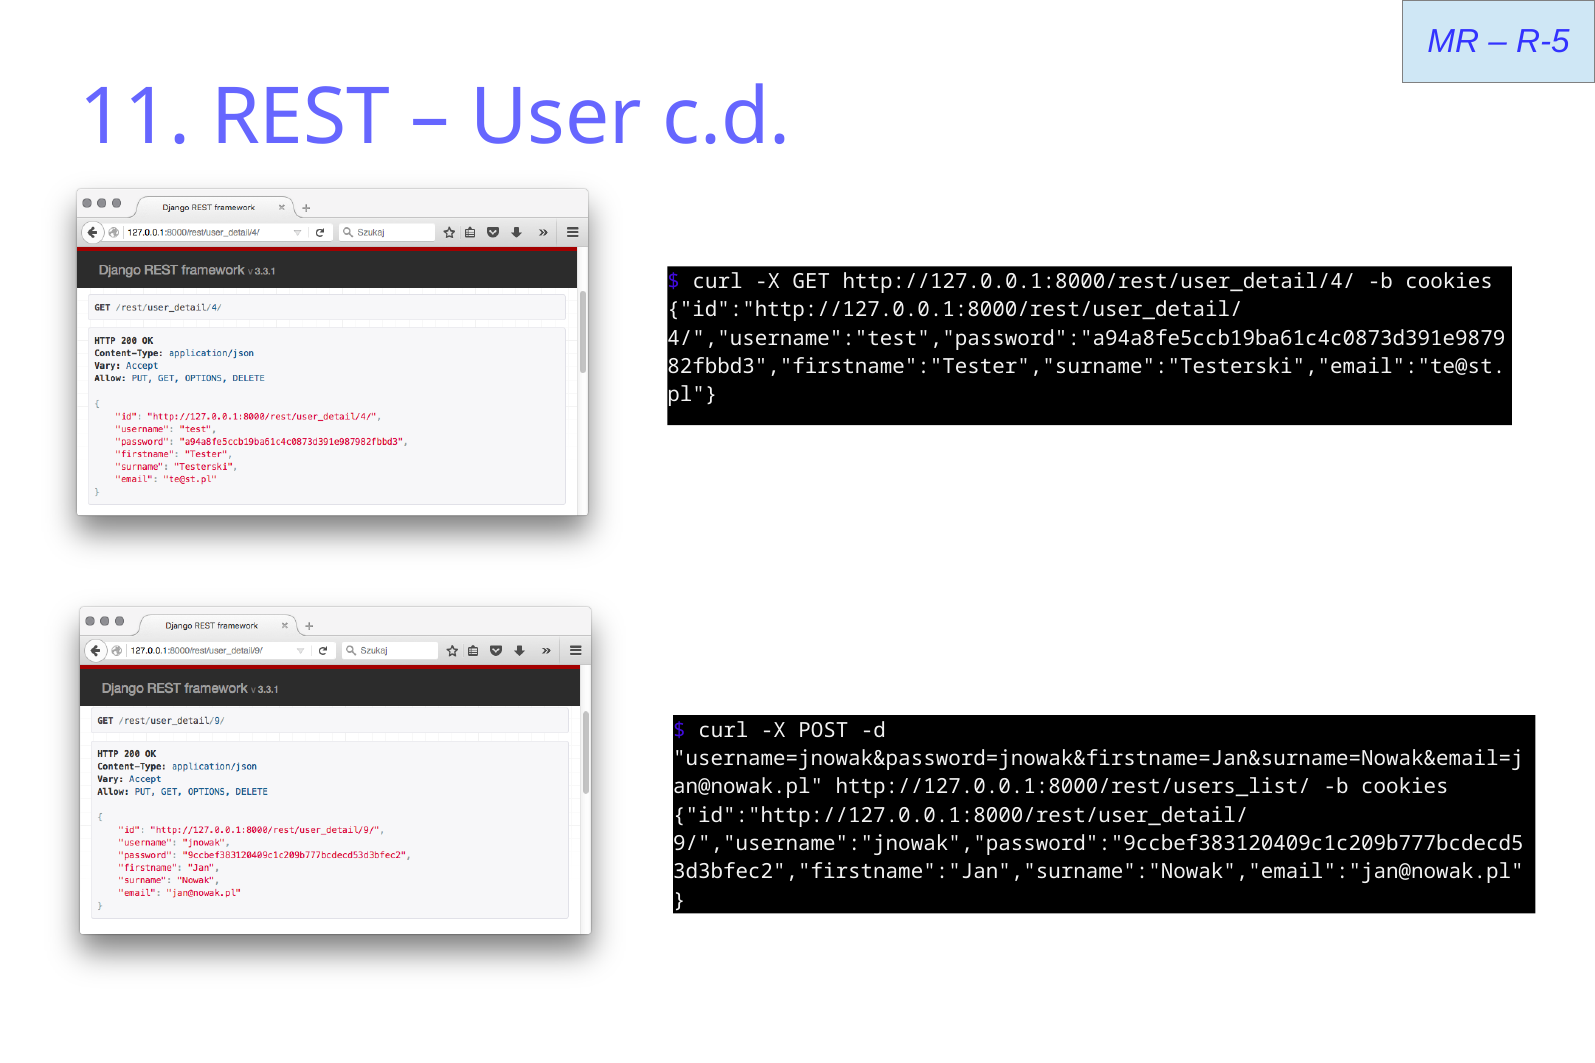

MR – R-5
# 11. REST – User c.d.
$ curl -X GET http://127.0.0.1:8000/rest/user_detail/4/ -b cookies
{"id":"http://127.0.0.1:8000/rest/user_detail/4/","username":"test","password":"a94a8fe5ccb19ba61c4c0873d391e987982fbbd3","firstname":"Tester","surname":"Testerski","email":"te@st.pl"}
$ curl -X POST -d "username=jnowak&password=jnowak&firstname=Jan&surname=Nowak&email=jan@nowak.pl" http://127.0.0.1:8000/rest/users_list/ -b cookies
{"id":"http://127.0.0.1:8000/rest/user_detail/9/","username":"jnowak","password":"9ccbef383120409c1c209b777bcdecd53d3bfec2","firstname":"Jan","surname":"Nowak","email":"jan@nowak.pl"}